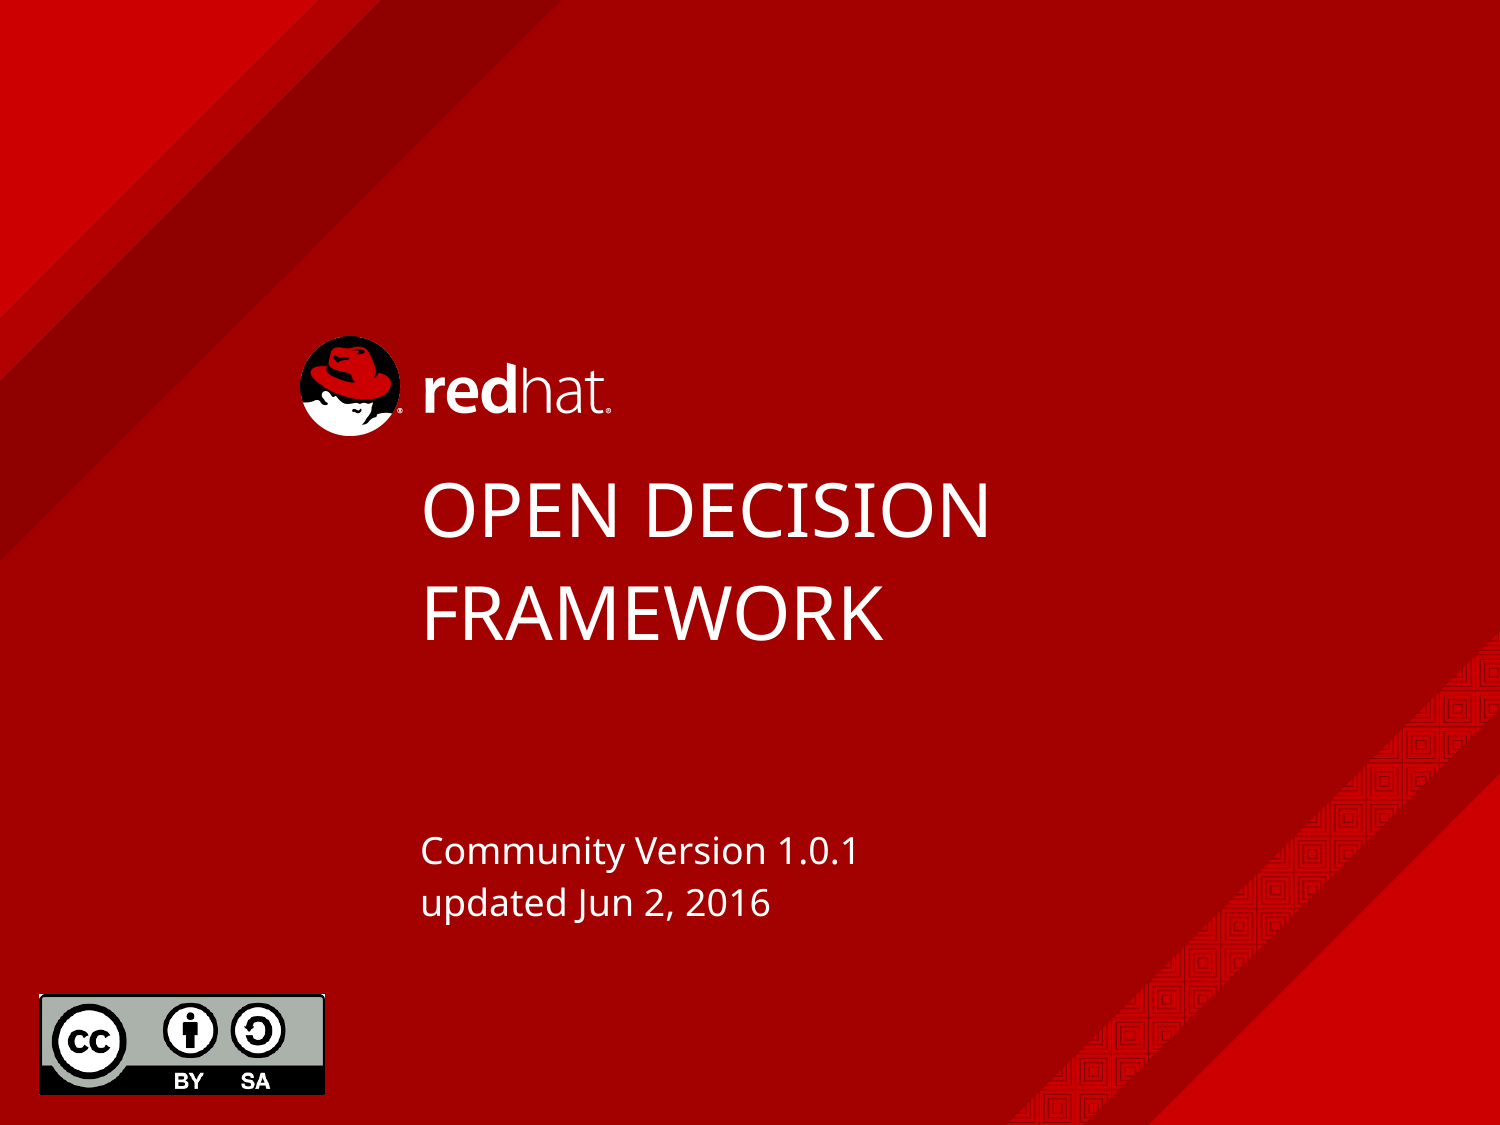

# OPEN DECISION FRAMEWORK
Community Version 1.0.1
updated Jun 2, 2016